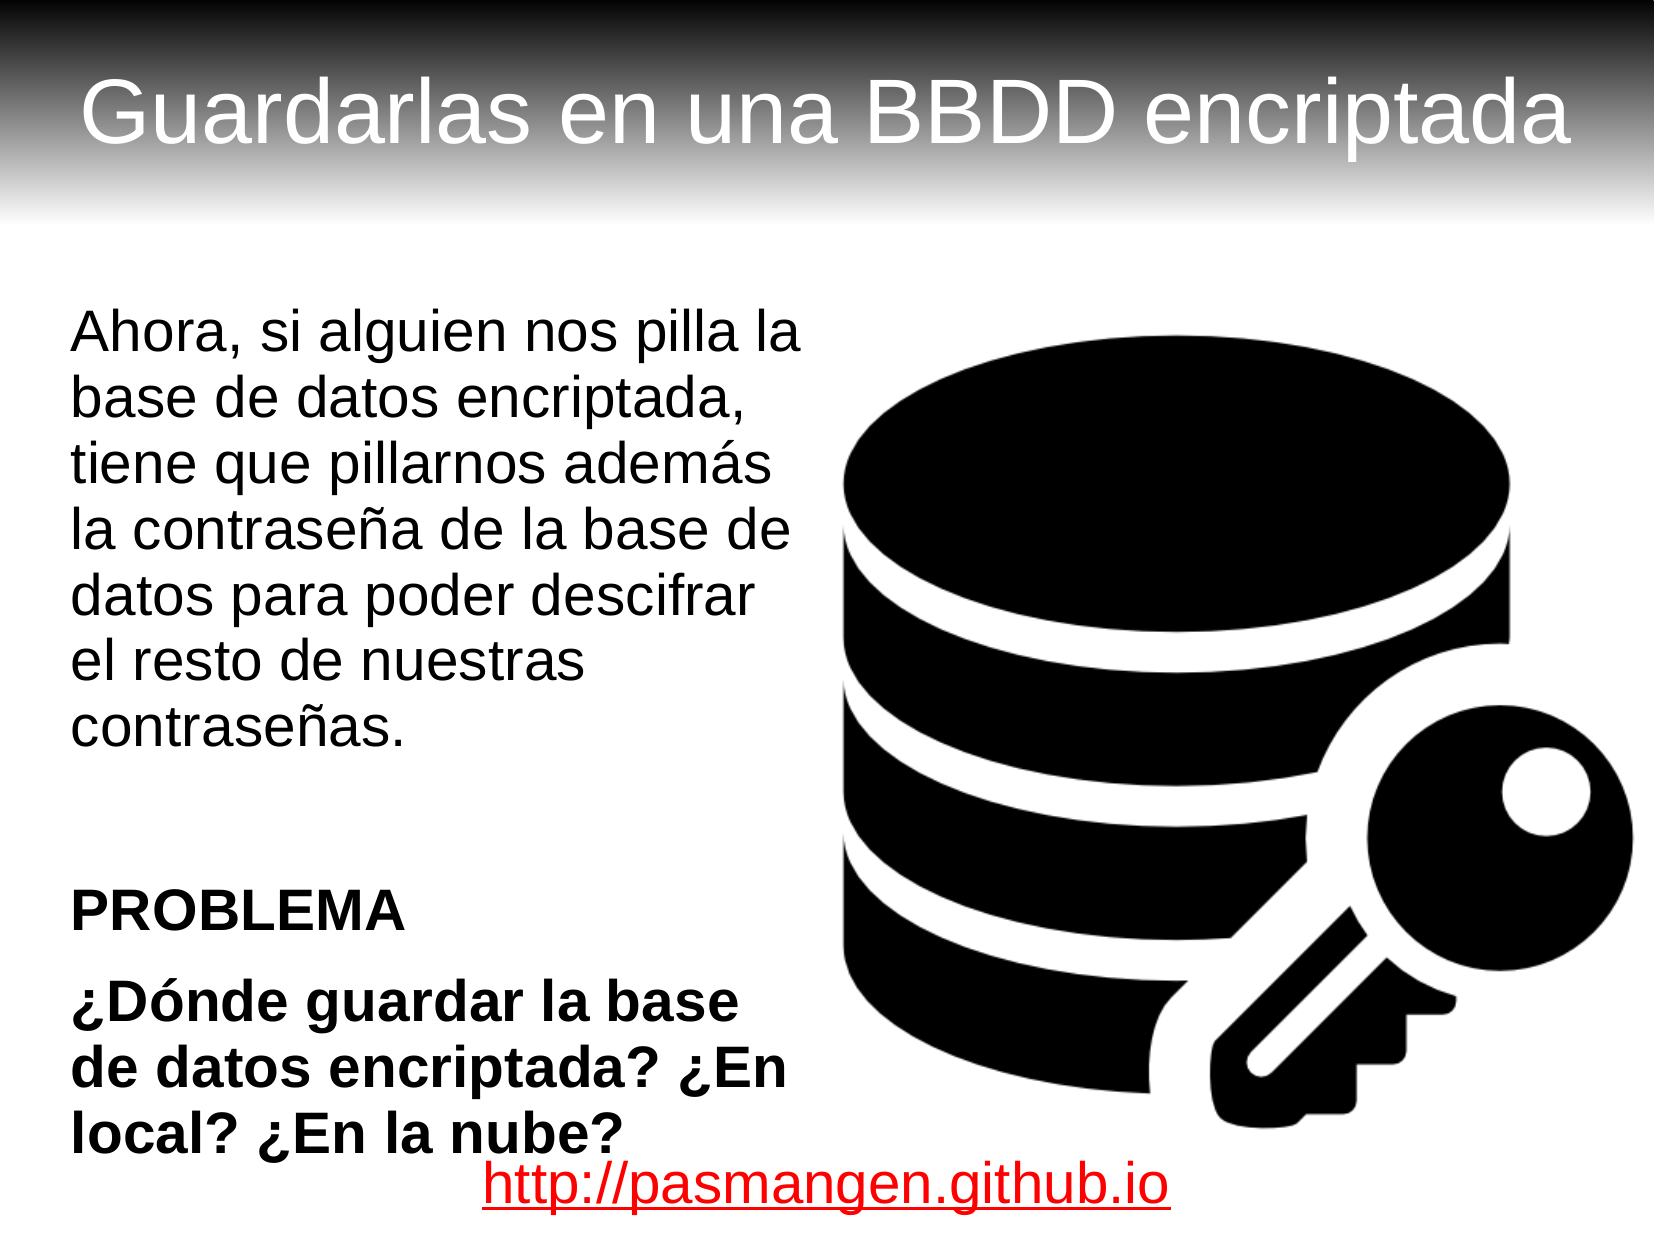

# Guardarlas en una BBDD encriptada
Ahora, si alguien nos pilla la base de datos encriptada, tiene que pillarnos además la contraseña de la base de datos para poder descifrar el resto de nuestras contraseñas.
PROBLEMA
¿Dónde guardar la base de datos encriptada? ¿En local? ¿En la nube?
http://pasmangen.github.io